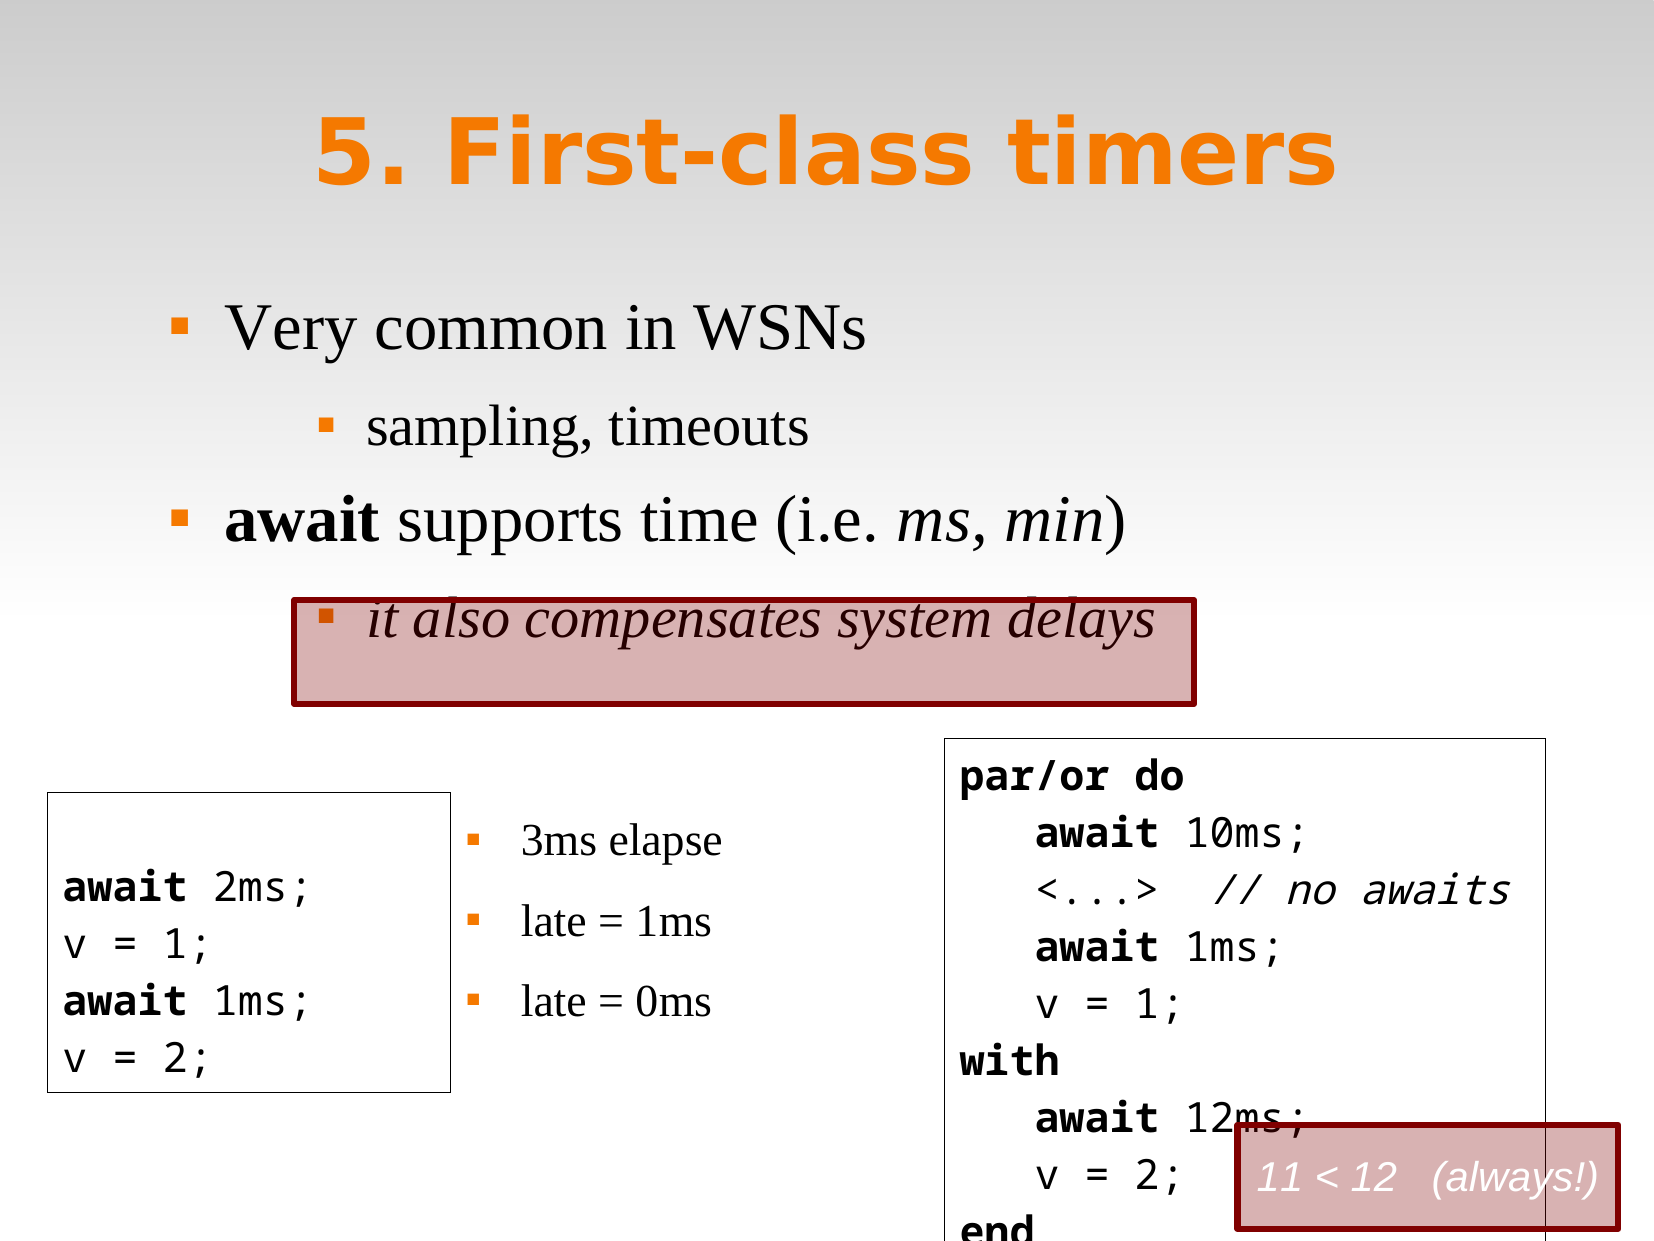

# 5. First-class timers
Very common in WSNs
sampling, timeouts
await supports time (i.e. ms, min)
it also compensates system delays
par/or do
 await 10ms;
 <...> // no awaits
 await 1ms;
 v = 1;
with
 await 12ms;
 v = 2;
end
await 2ms;
v = 1;
await 1ms;
v = 2;
3ms elapse
late = 1ms
late = 0ms
11 < 12 (always!)